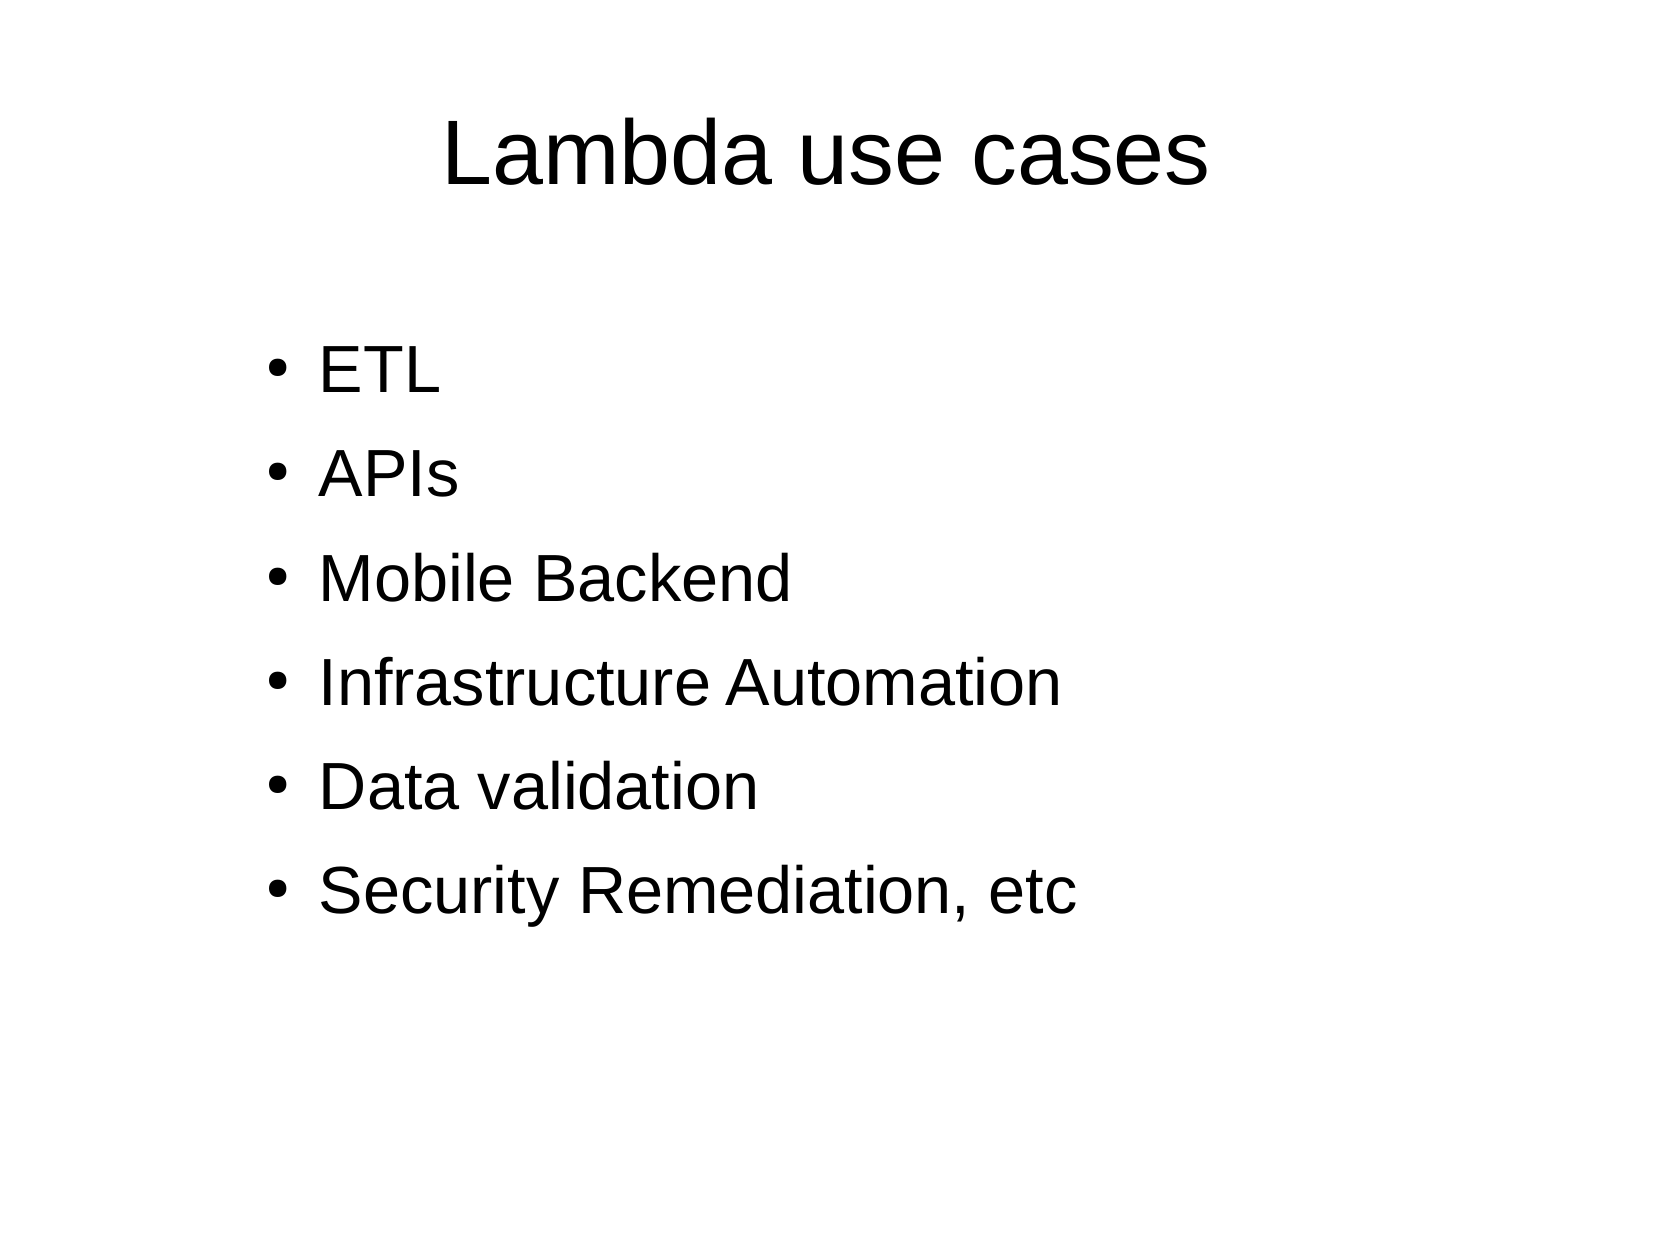

# Lambda use cases
ETL
APIs
Mobile Backend
Infrastructure Automation
Data validation
Security Remediation, etc